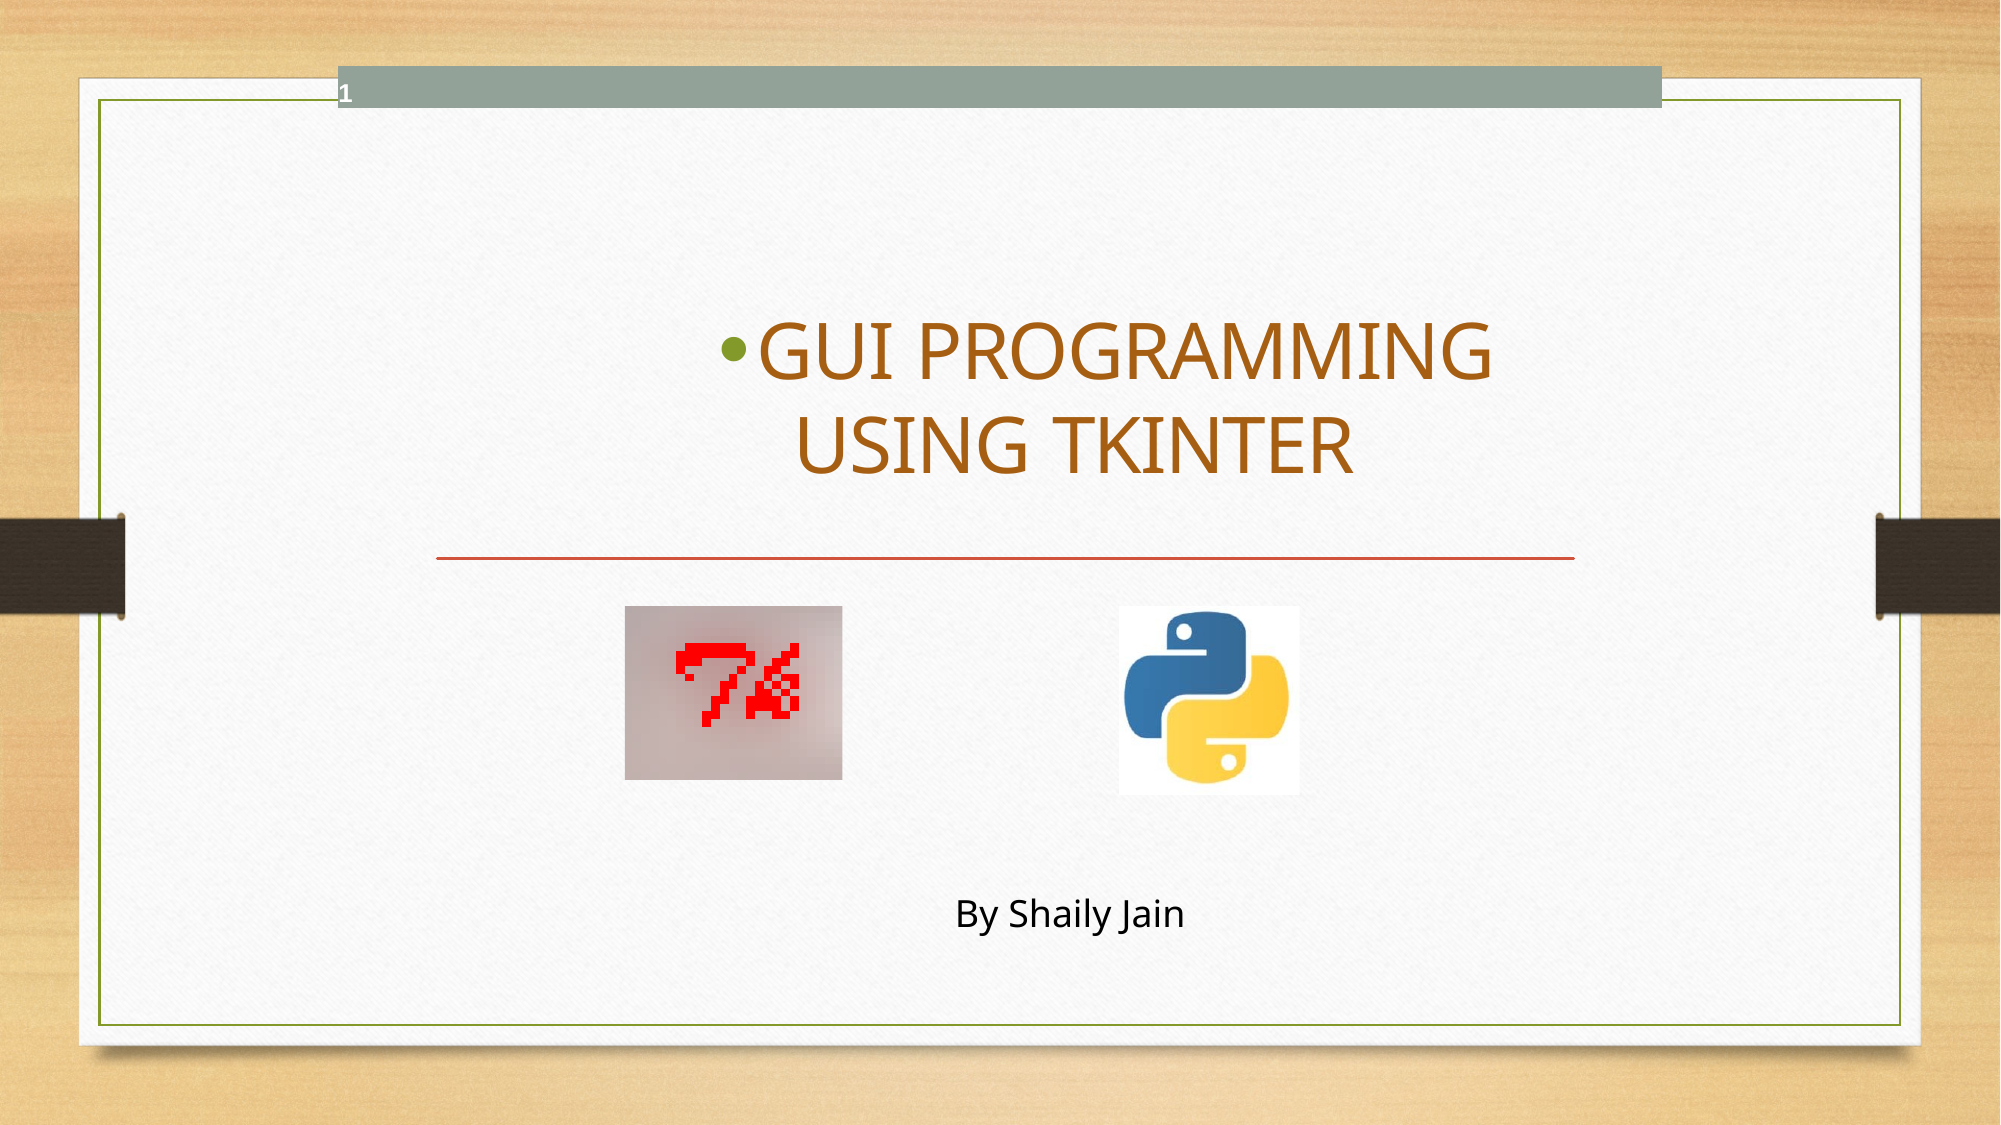

1
# GUI PROGRAMMING USING TKINTER
By Shaily Jain